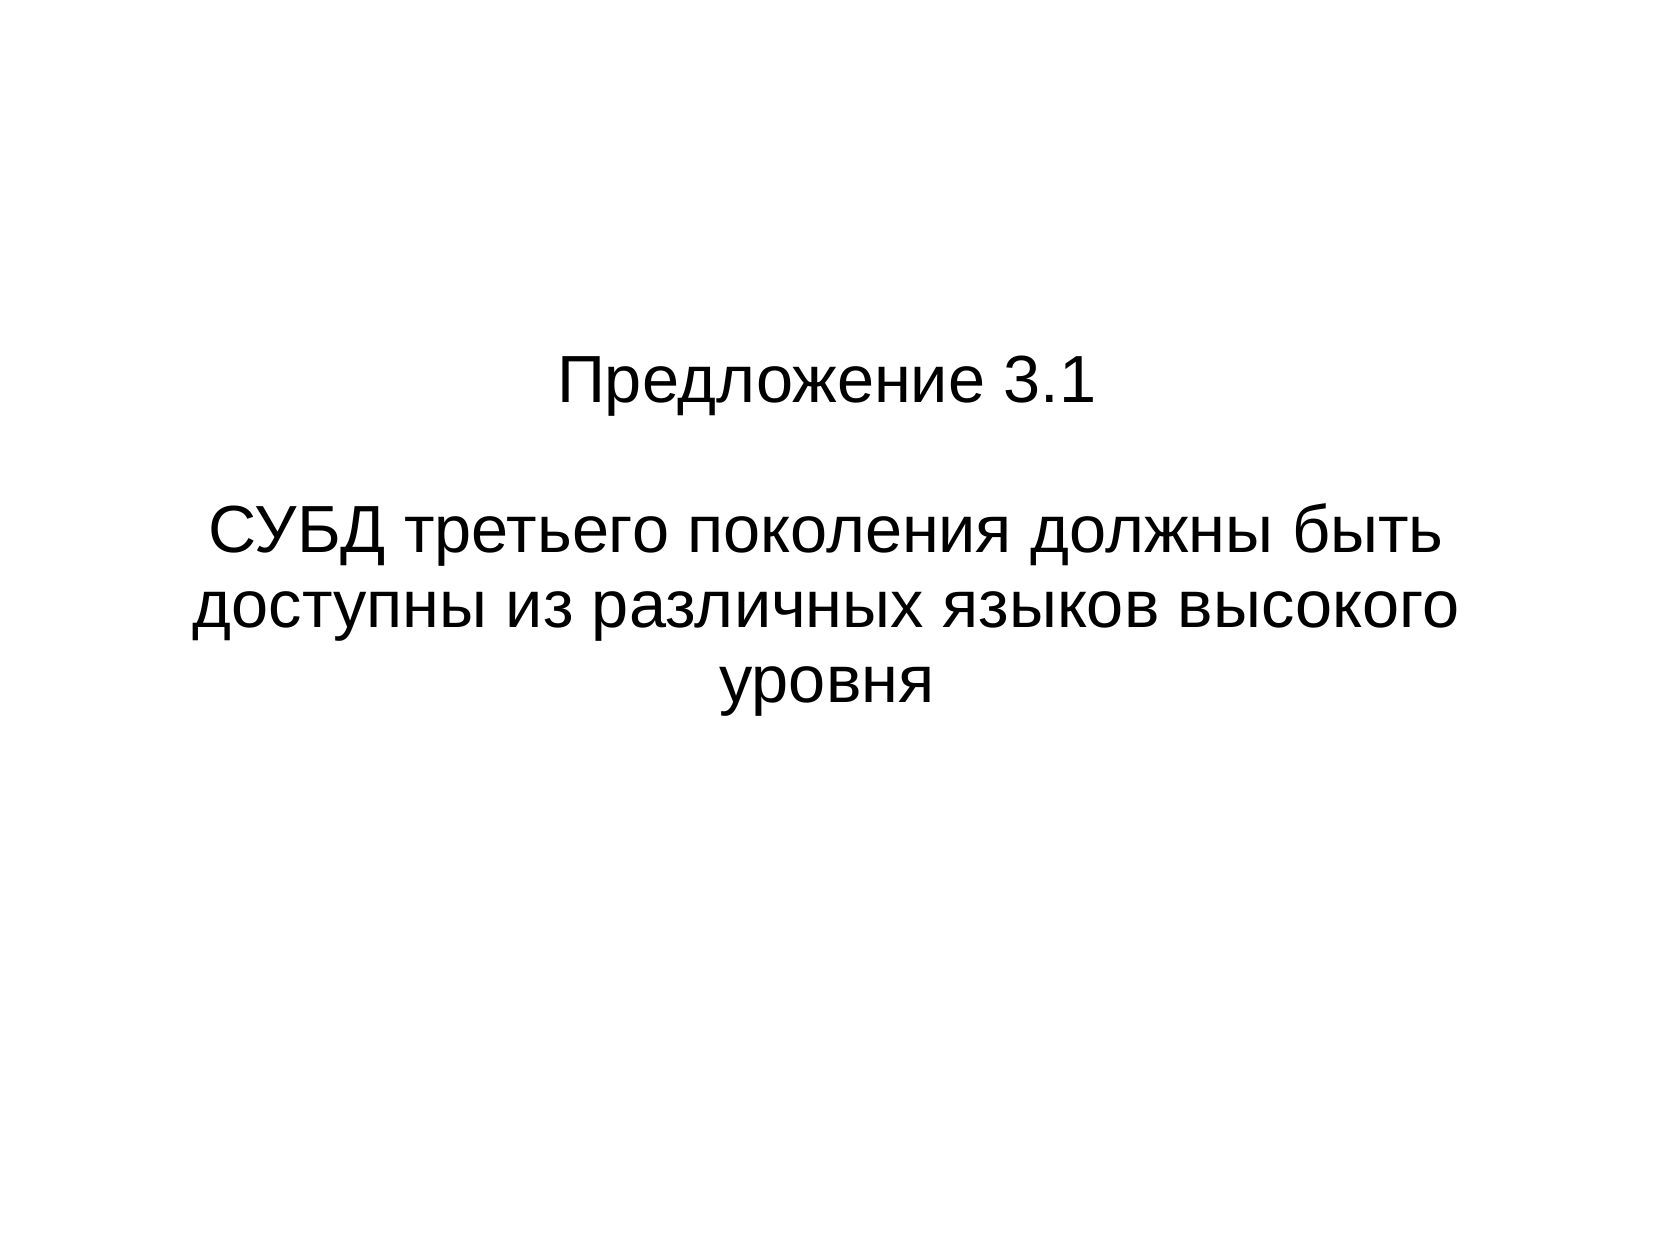

# Предложение 3.1
СУБД третьего поколения должны быть доступны из различных языков высокого уровня